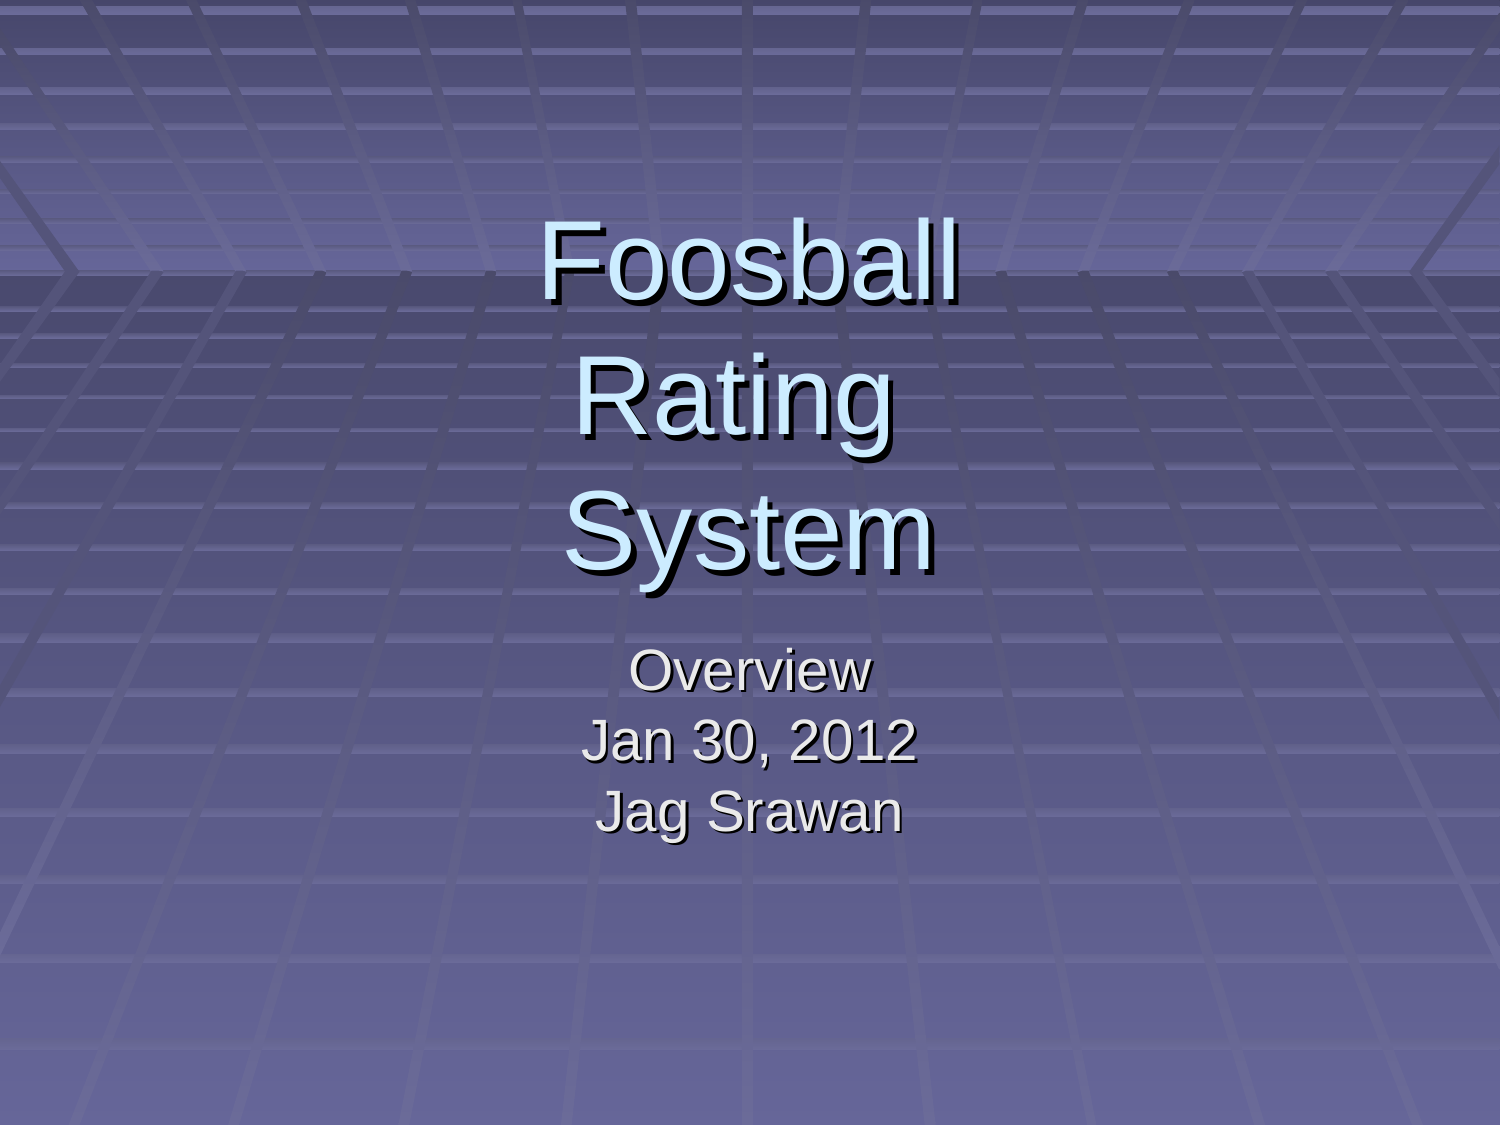

# Foosball Rating System
Overview
Jan 30, 2012
Jag Srawan